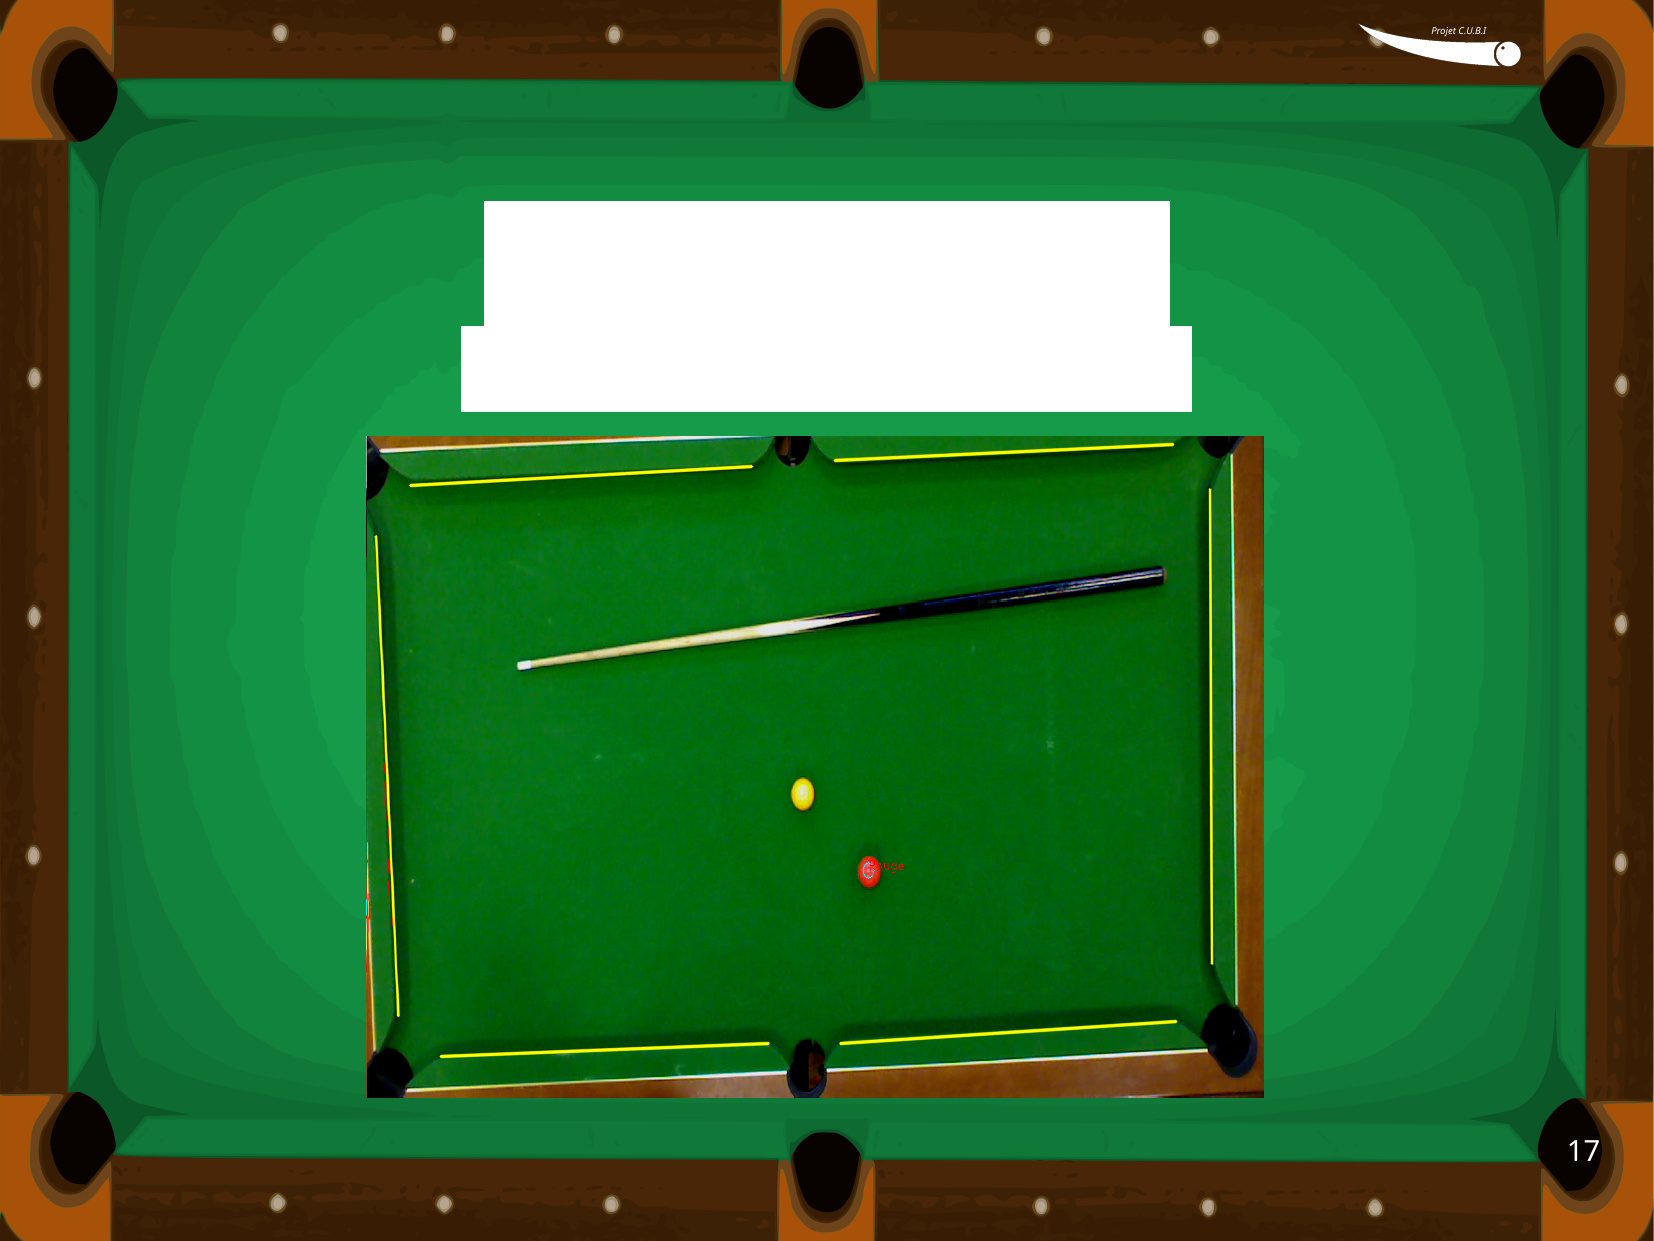

# Développement Définition des bandes (2)
17